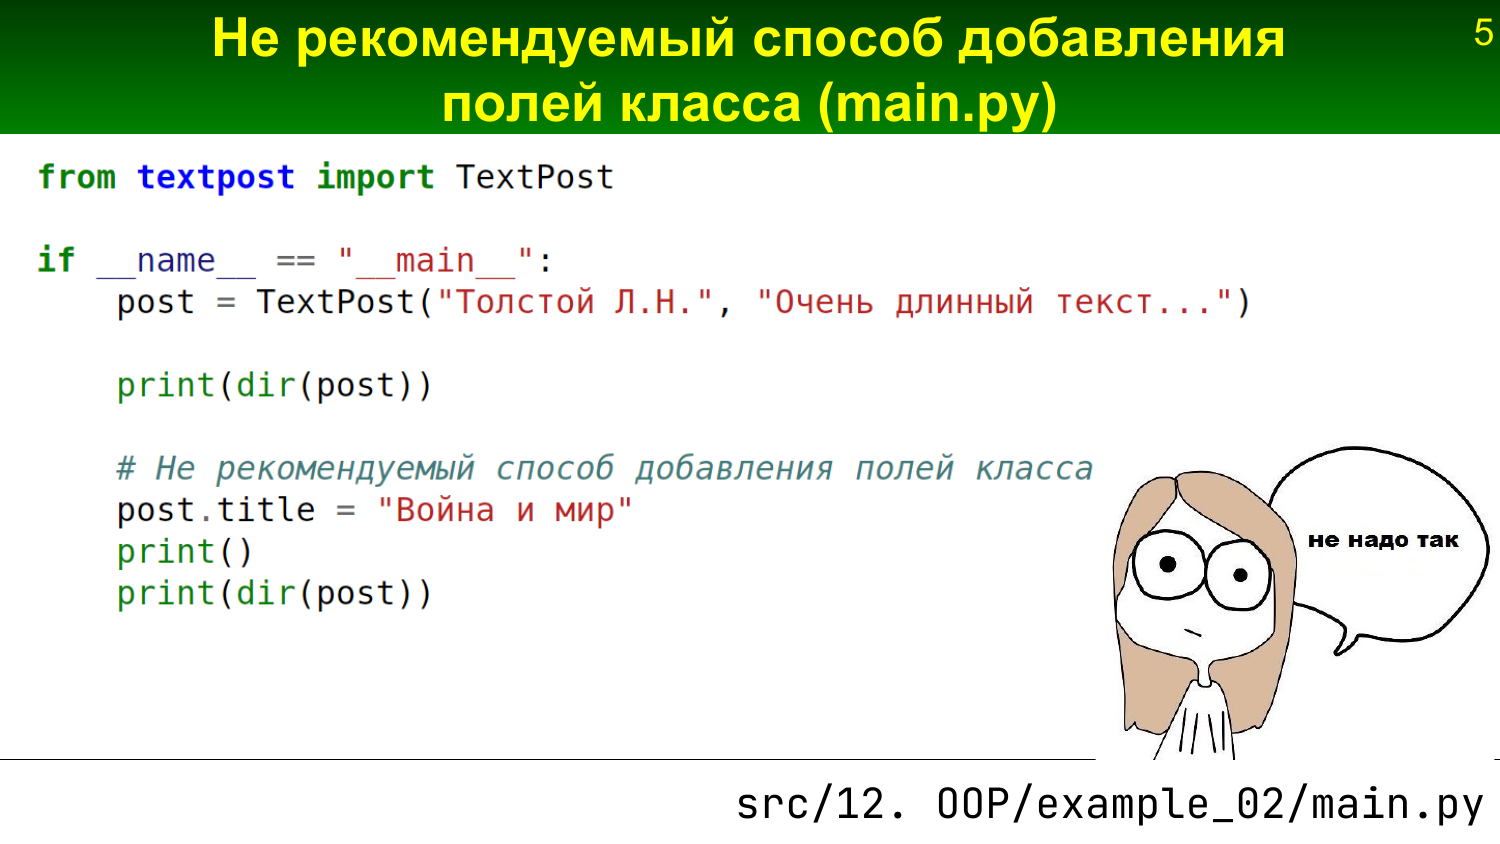

# Не рекомендуемый способ добавления полей класса (main.py)
src/12. OOP/example_02/main.py